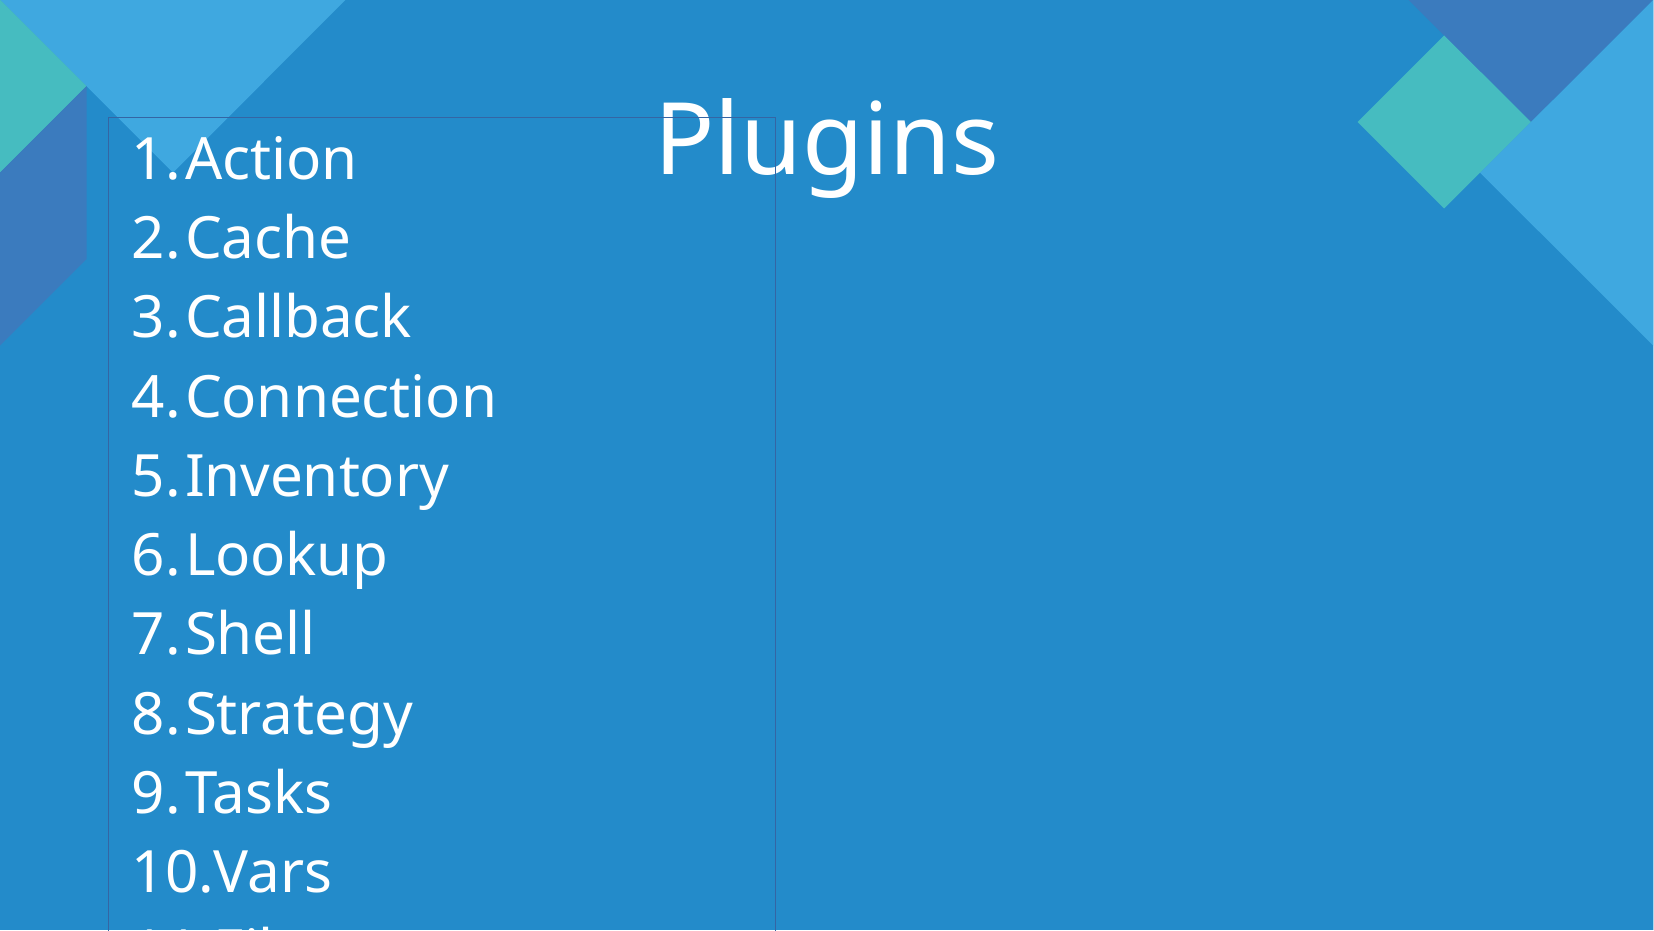

# Plugins
Action
Cache
Callback
Connection
Inventory
Lookup
Shell
Strategy
Tasks
Vars
Filters